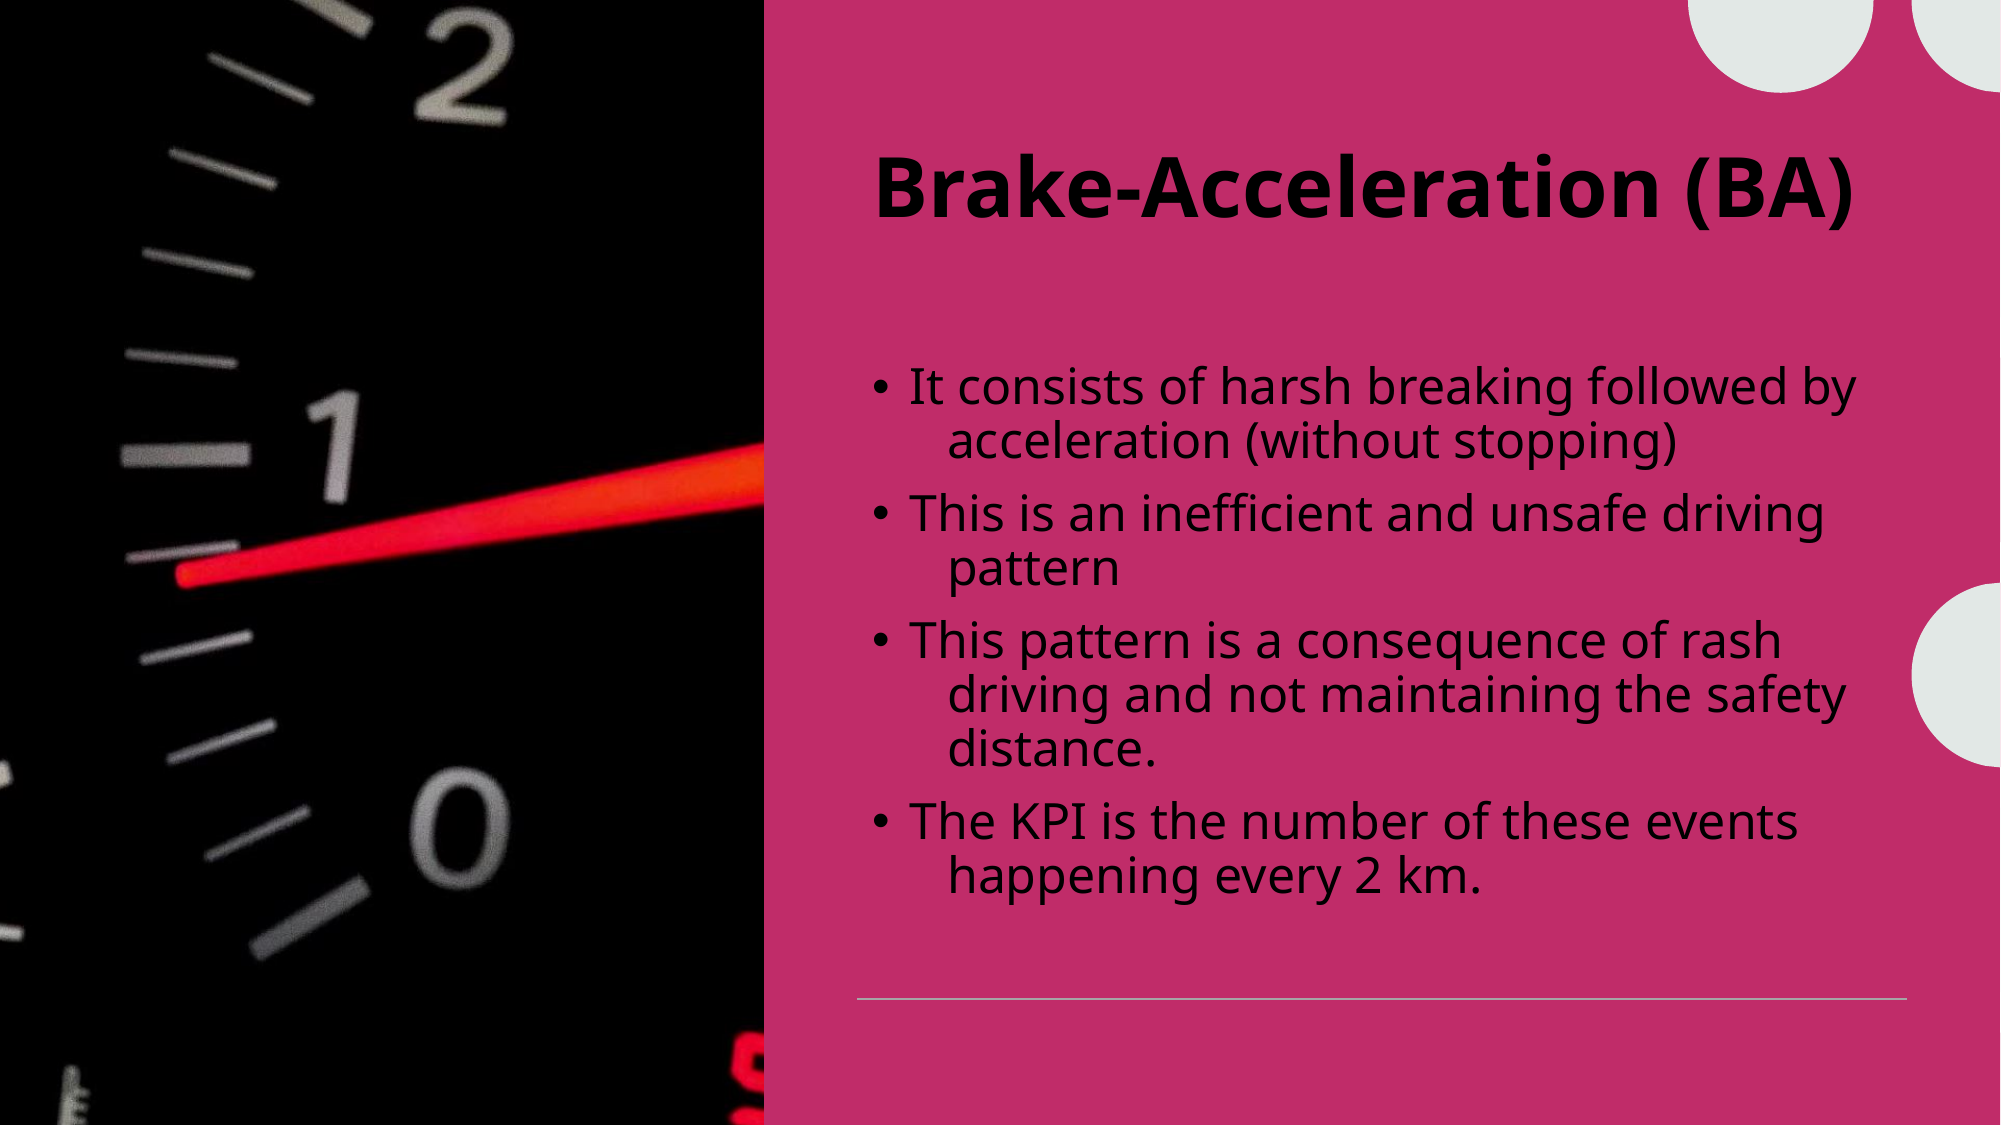

# Brake-Acceleration (BA)
It consists of harsh breaking followed by acceleration (without stopping)
This is an inefficient and unsafe driving pattern
This pattern is a consequence of rash driving and not maintaining the safety distance.
The KPI is the number of these events happening every 2 km.